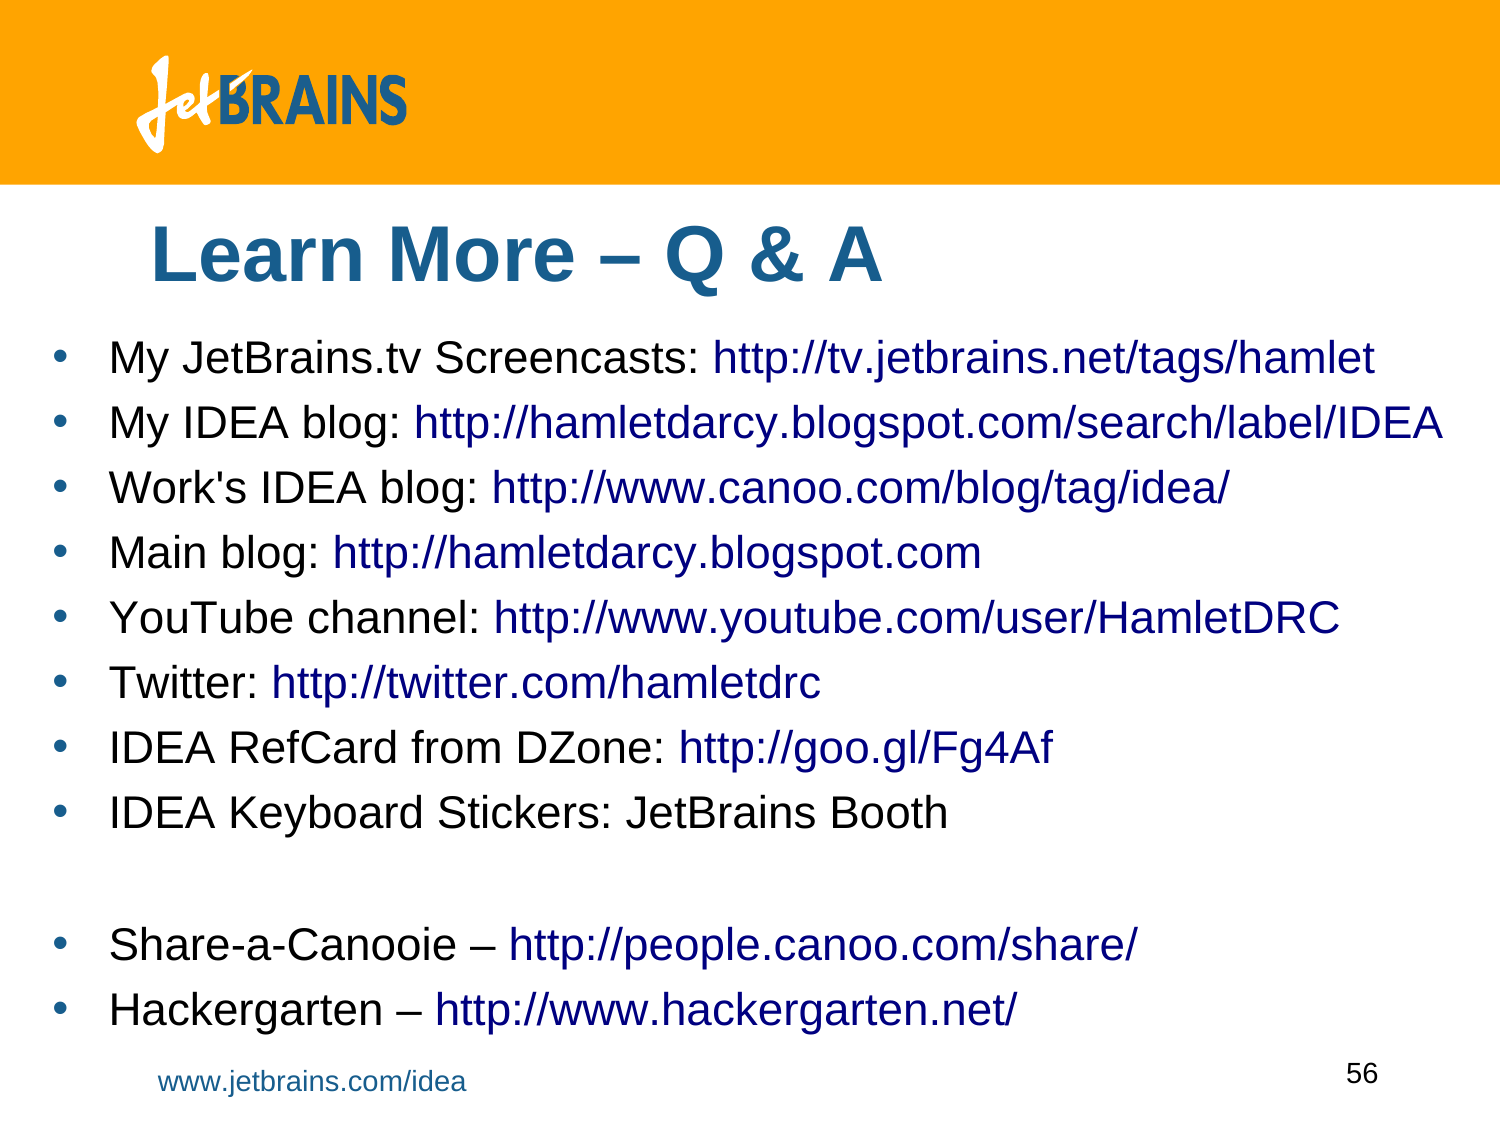

# Learn More – Q & A
My JetBrains.tv Screencasts: http://tv.jetbrains.net/tags/hamlet
My IDEA blog: http://hamletdarcy.blogspot.com/search/label/IDEA
Work's IDEA blog: http://www.canoo.com/blog/tag/idea/
Main blog: http://hamletdarcy.blogspot.com
YouTube channel: http://www.youtube.com/user/HamletDRC
Twitter: http://twitter.com/hamletdrc
IDEA RefCard from DZone: http://goo.gl/Fg4Af
IDEA Keyboard Stickers: JetBrains Booth
Share-a-Canooie – http://people.canoo.com/share/
Hackergarten – http://www.hackergarten.net/